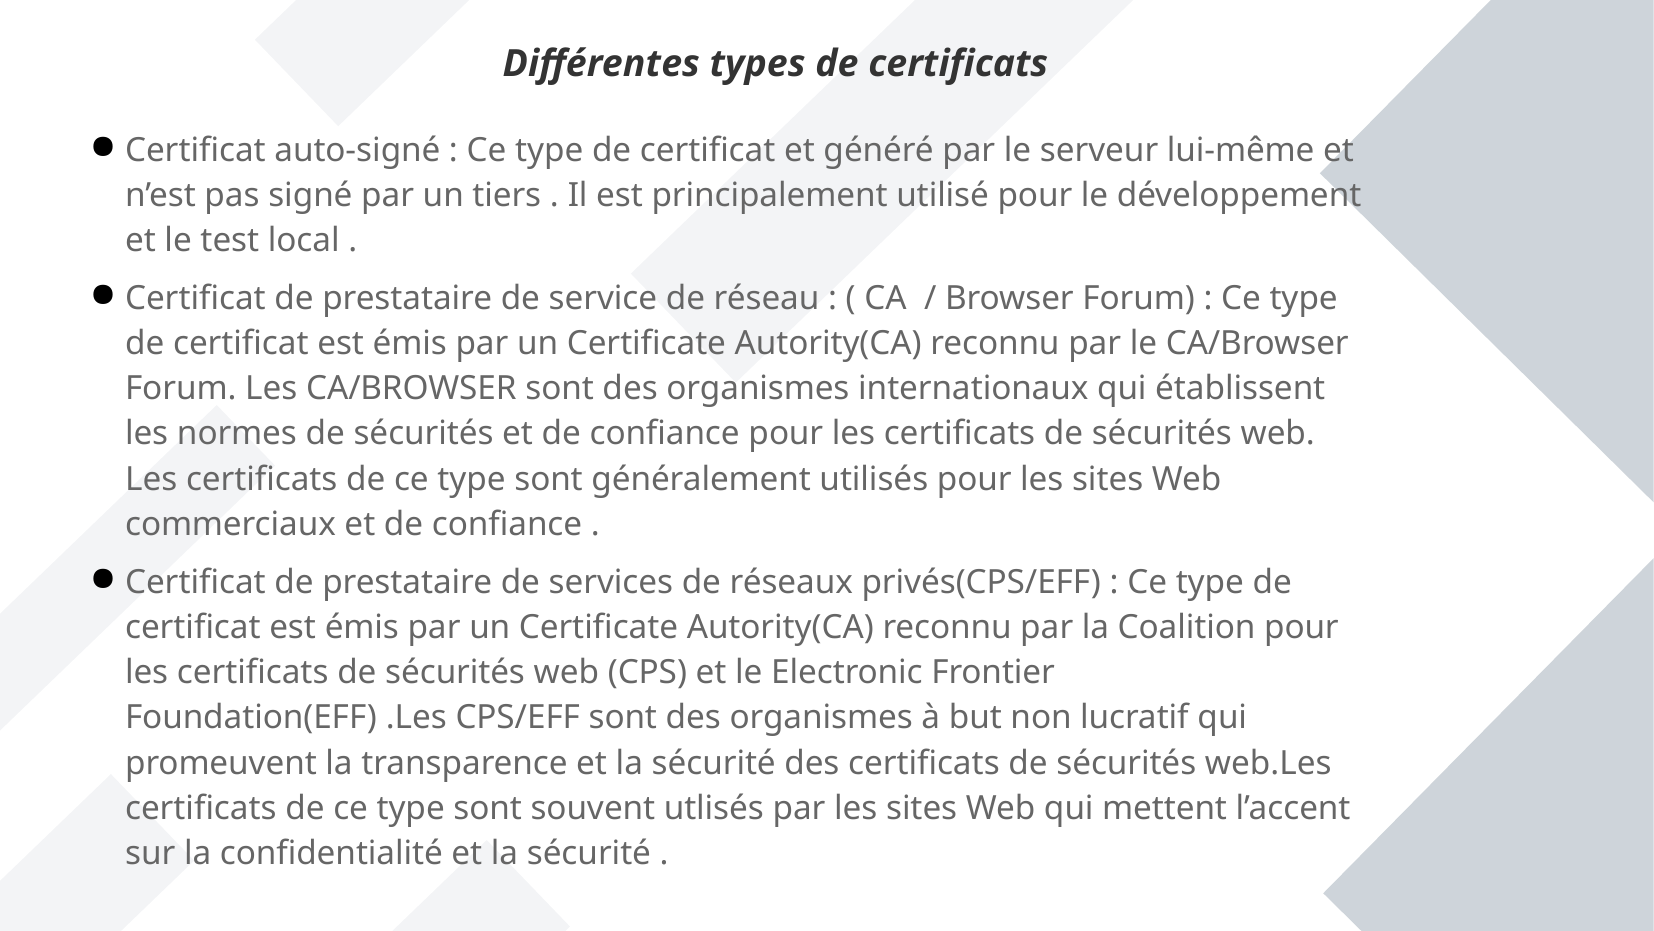

Différentes types de certificats
Certificat auto-signé : Ce type de certificat et généré par le serveur lui-même et n’est pas signé par un tiers . Il est principalement utilisé pour le développement et le test local .
Certificat de prestataire de service de réseau : ( CA / Browser Forum) : Ce type de certificat est émis par un Certificate Autority(CA) reconnu par le CA/Browser Forum. Les CA/BROWSER sont des organismes internationaux qui établissent les normes de sécurités et de confiance pour les certificats de sécurités web. Les certificats de ce type sont généralement utilisés pour les sites Web commerciaux et de confiance .
Certificat de prestataire de services de réseaux privés(CPS/EFF) : Ce type de certificat est émis par un Certificate Autority(CA) reconnu par la Coalition pour les certificats de sécurités web (CPS) et le Electronic Frontier Foundation(EFF) .Les CPS/EFF sont des organismes à but non lucratif qui promeuvent la transparence et la sécurité des certificats de sécurités web.Les certificats de ce type sont souvent utlisés par les sites Web qui mettent l’accent sur la confidentialité et la sécurité .